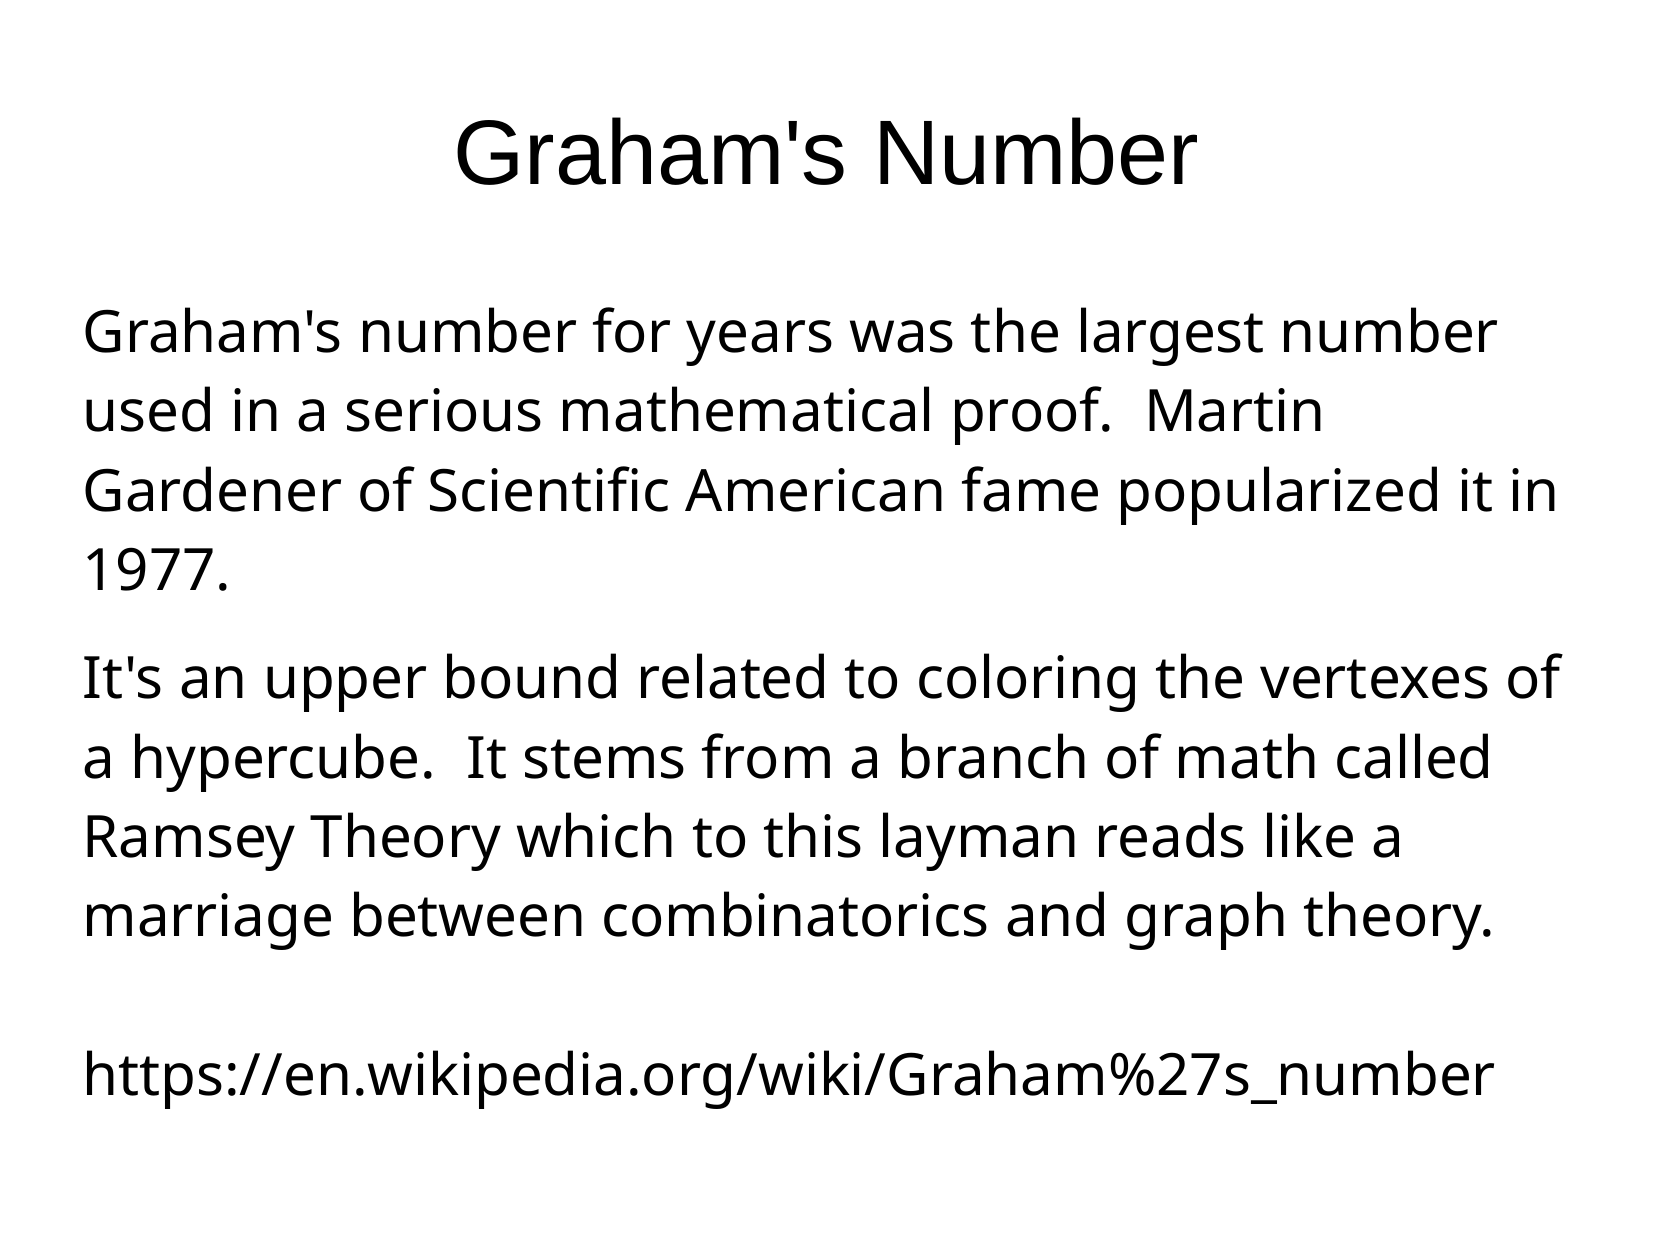

# Graham's Number
Graham's number for years was the largest number used in a serious mathematical proof. Martin Gardener of Scientific American fame popularized it in 1977.
It's an upper bound related to coloring the vertexes of a hypercube. It stems from a branch of math called Ramsey Theory which to this layman reads like a marriage between combinatorics and graph theory.
https://en.wikipedia.org/wiki/Graham%27s_number